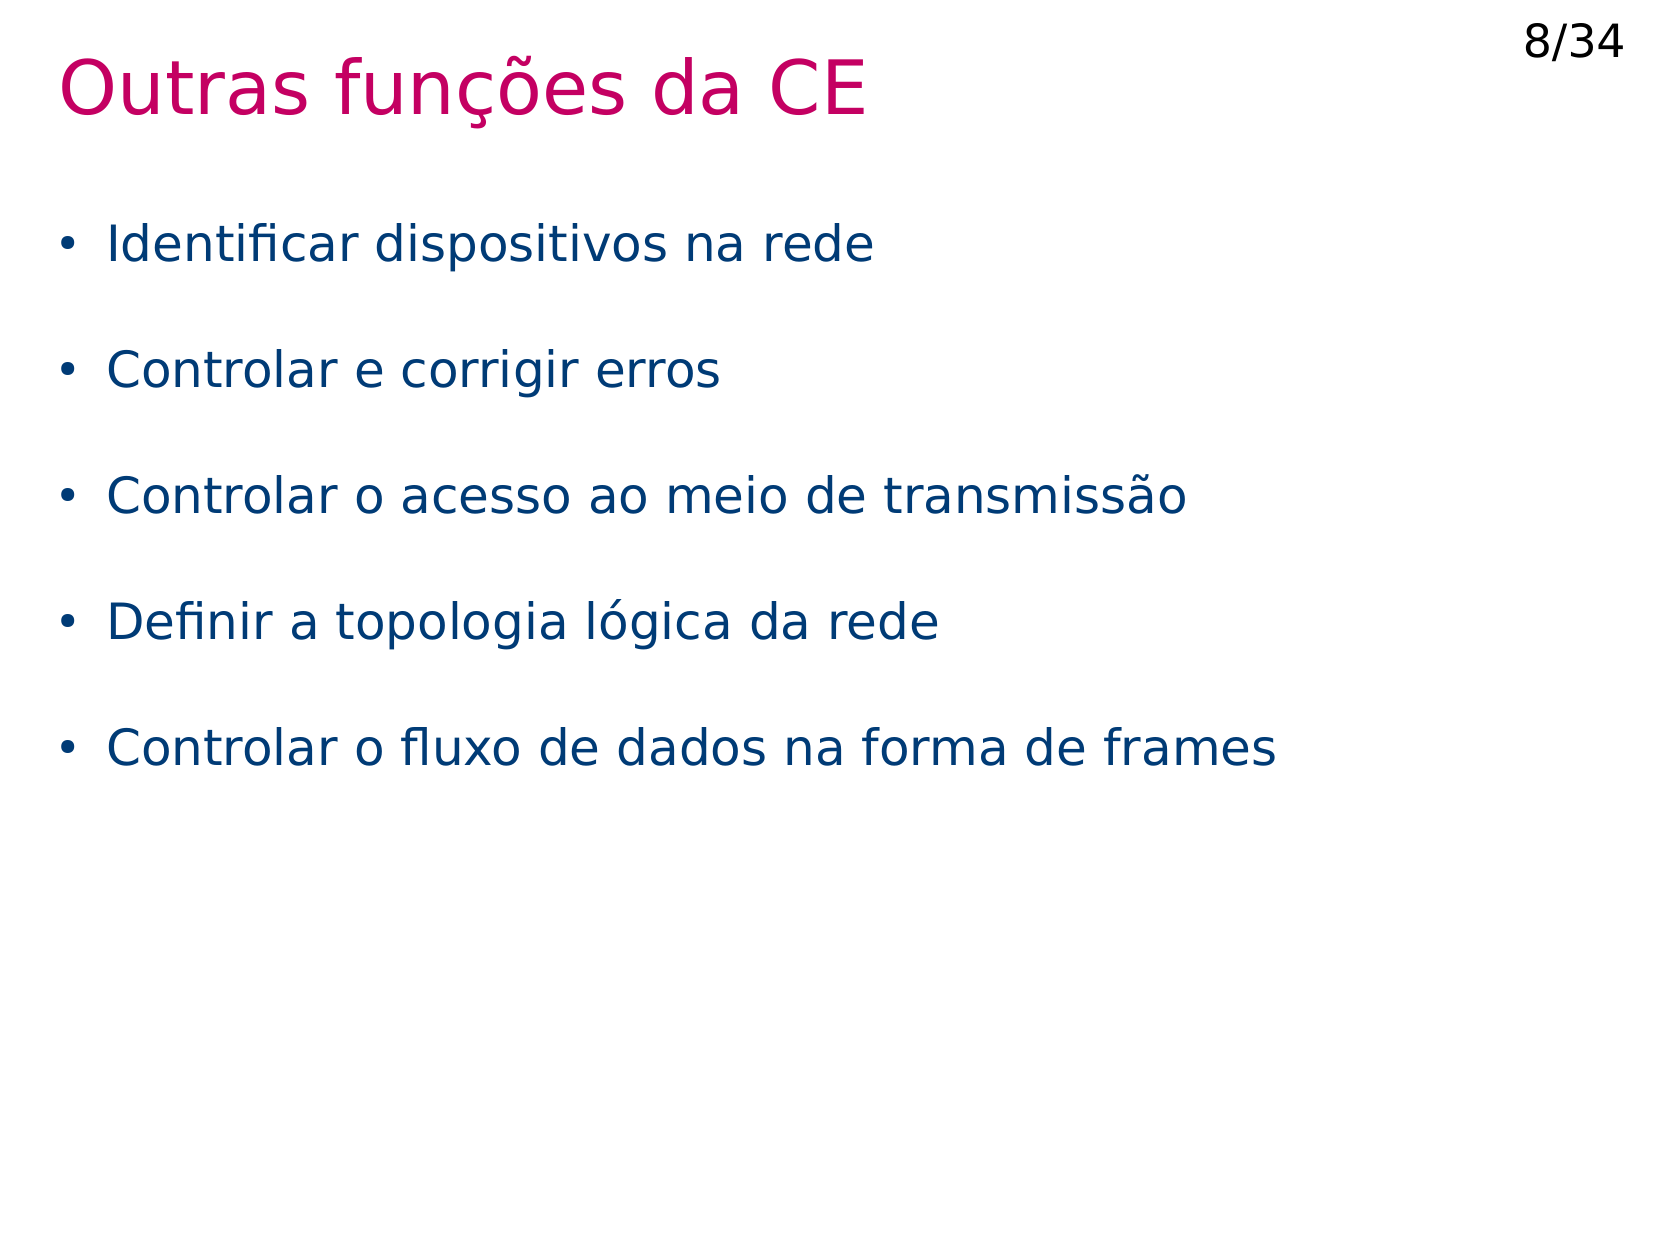

8
# Outras funções da CE
Identificar dispositivos na rede
Controlar e corrigir erros
Controlar o acesso ao meio de transmissão
Definir a topologia lógica da rede
Controlar o fluxo de dados na forma de frames